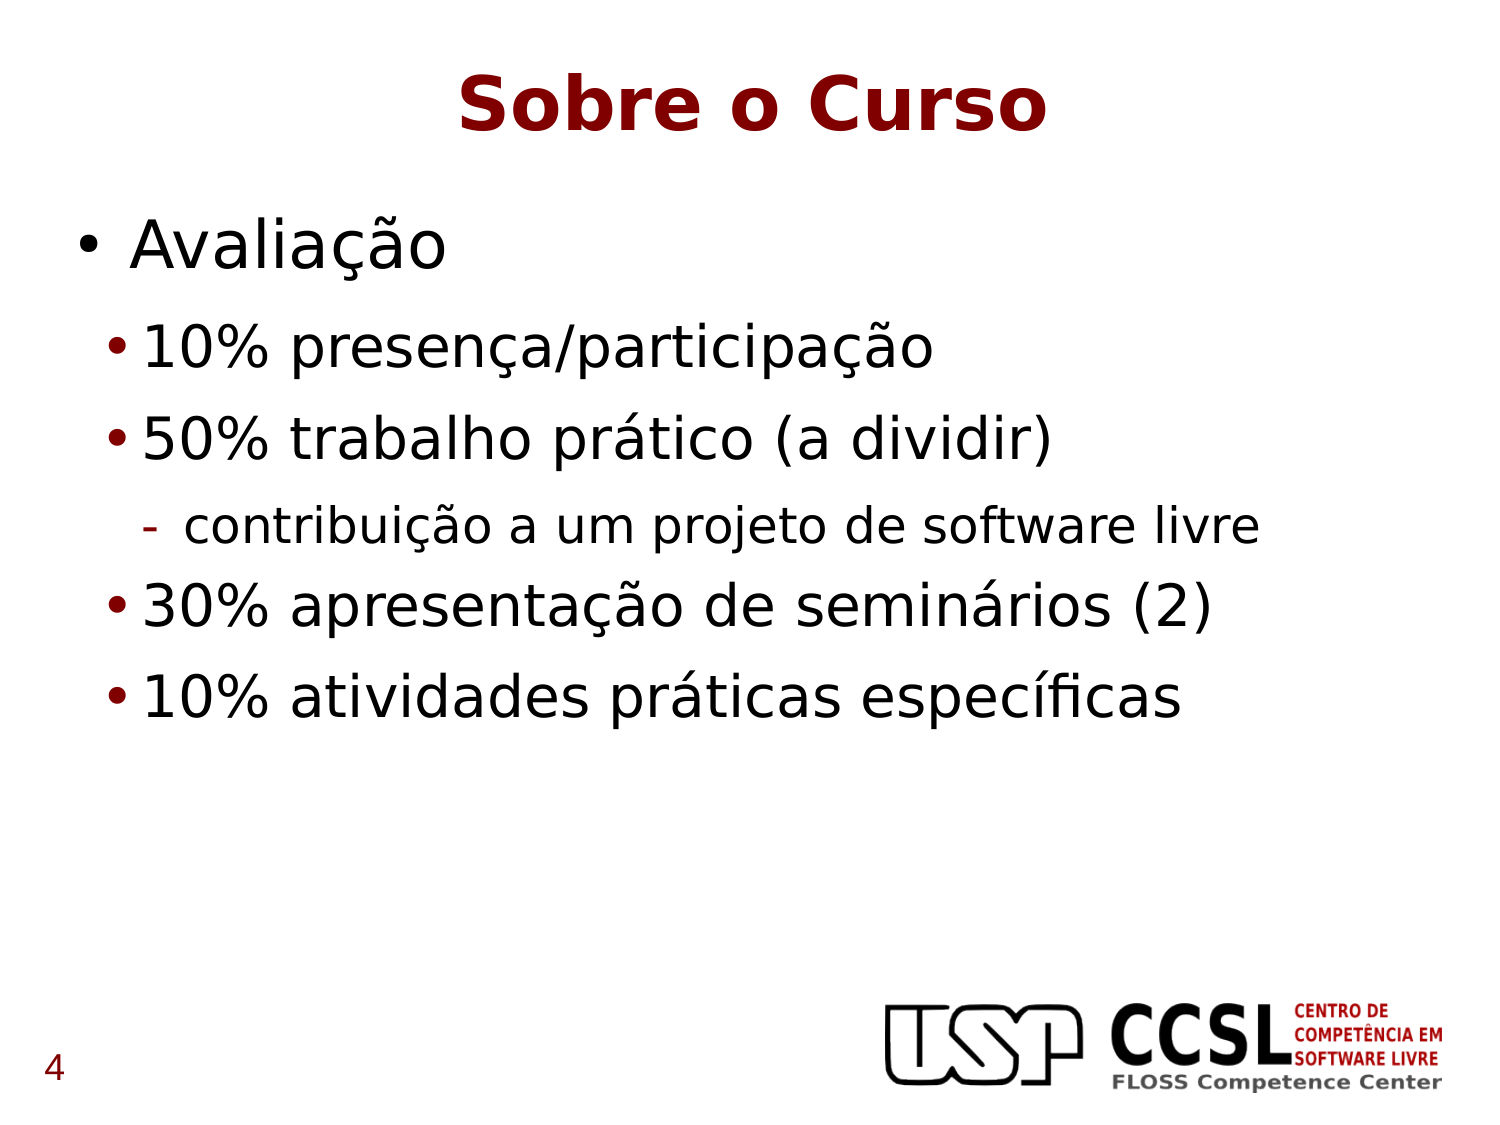

# Sobre o Curso
Avaliação
10% presença/participação
50% trabalho prático (a dividir)
contribuição a um projeto de software livre
30% apresentação de seminários (2)
10% atividades práticas específicas